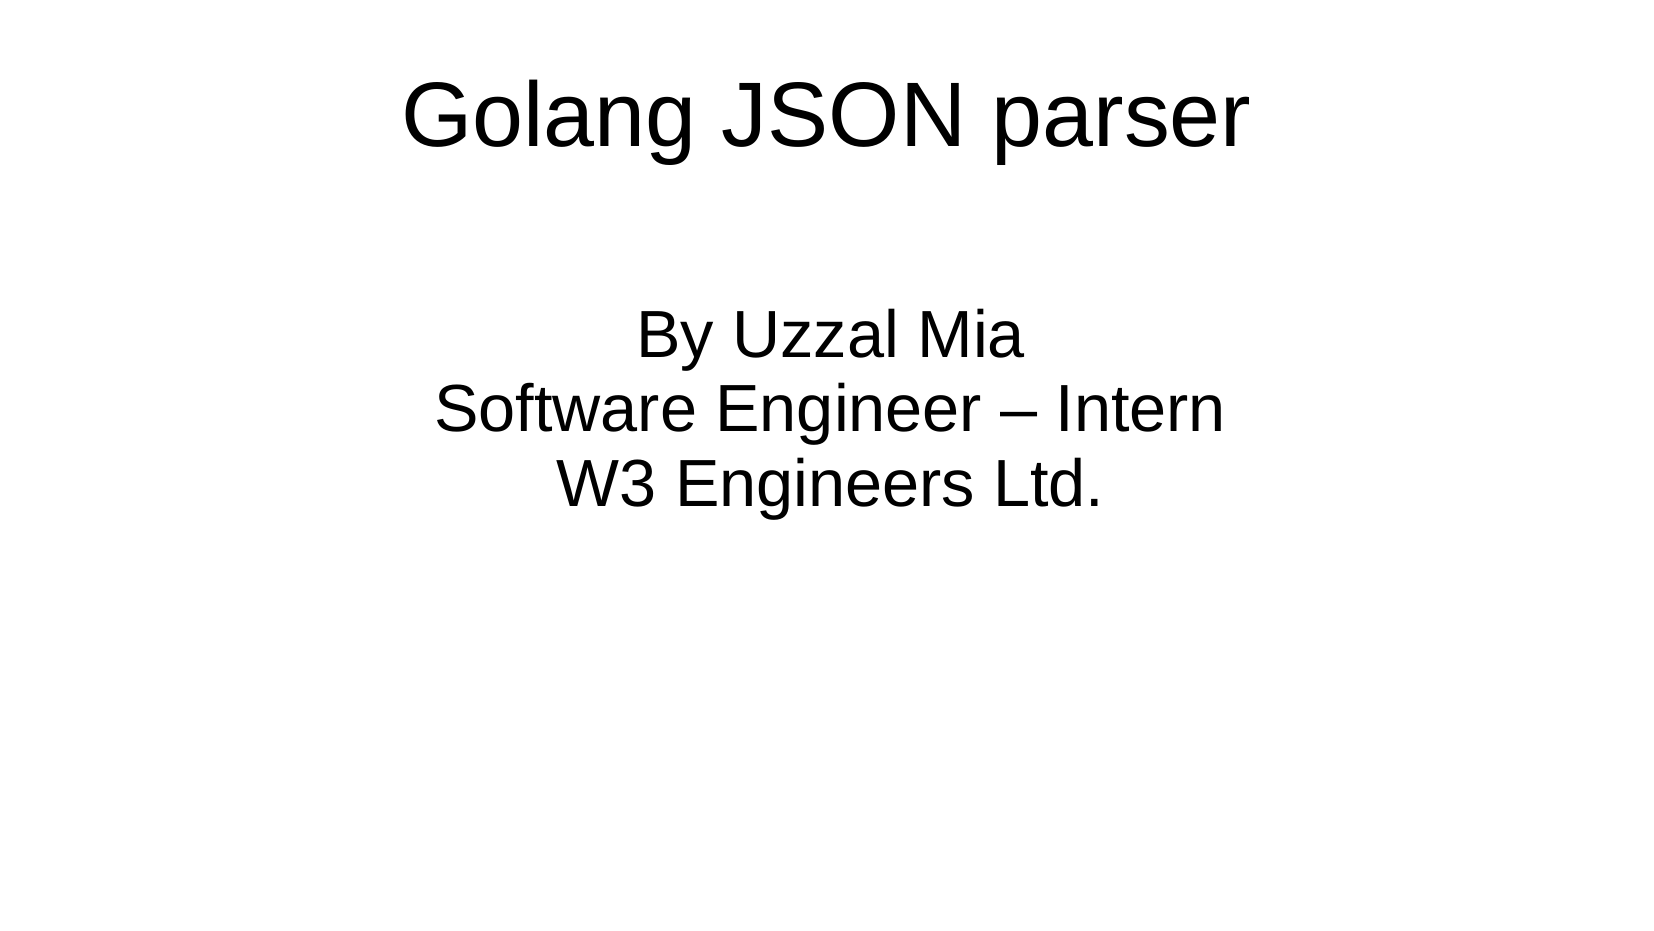

# Golang JSON parser
By Uzzal Mia
Software Engineer – Intern
W3 Engineers Ltd.